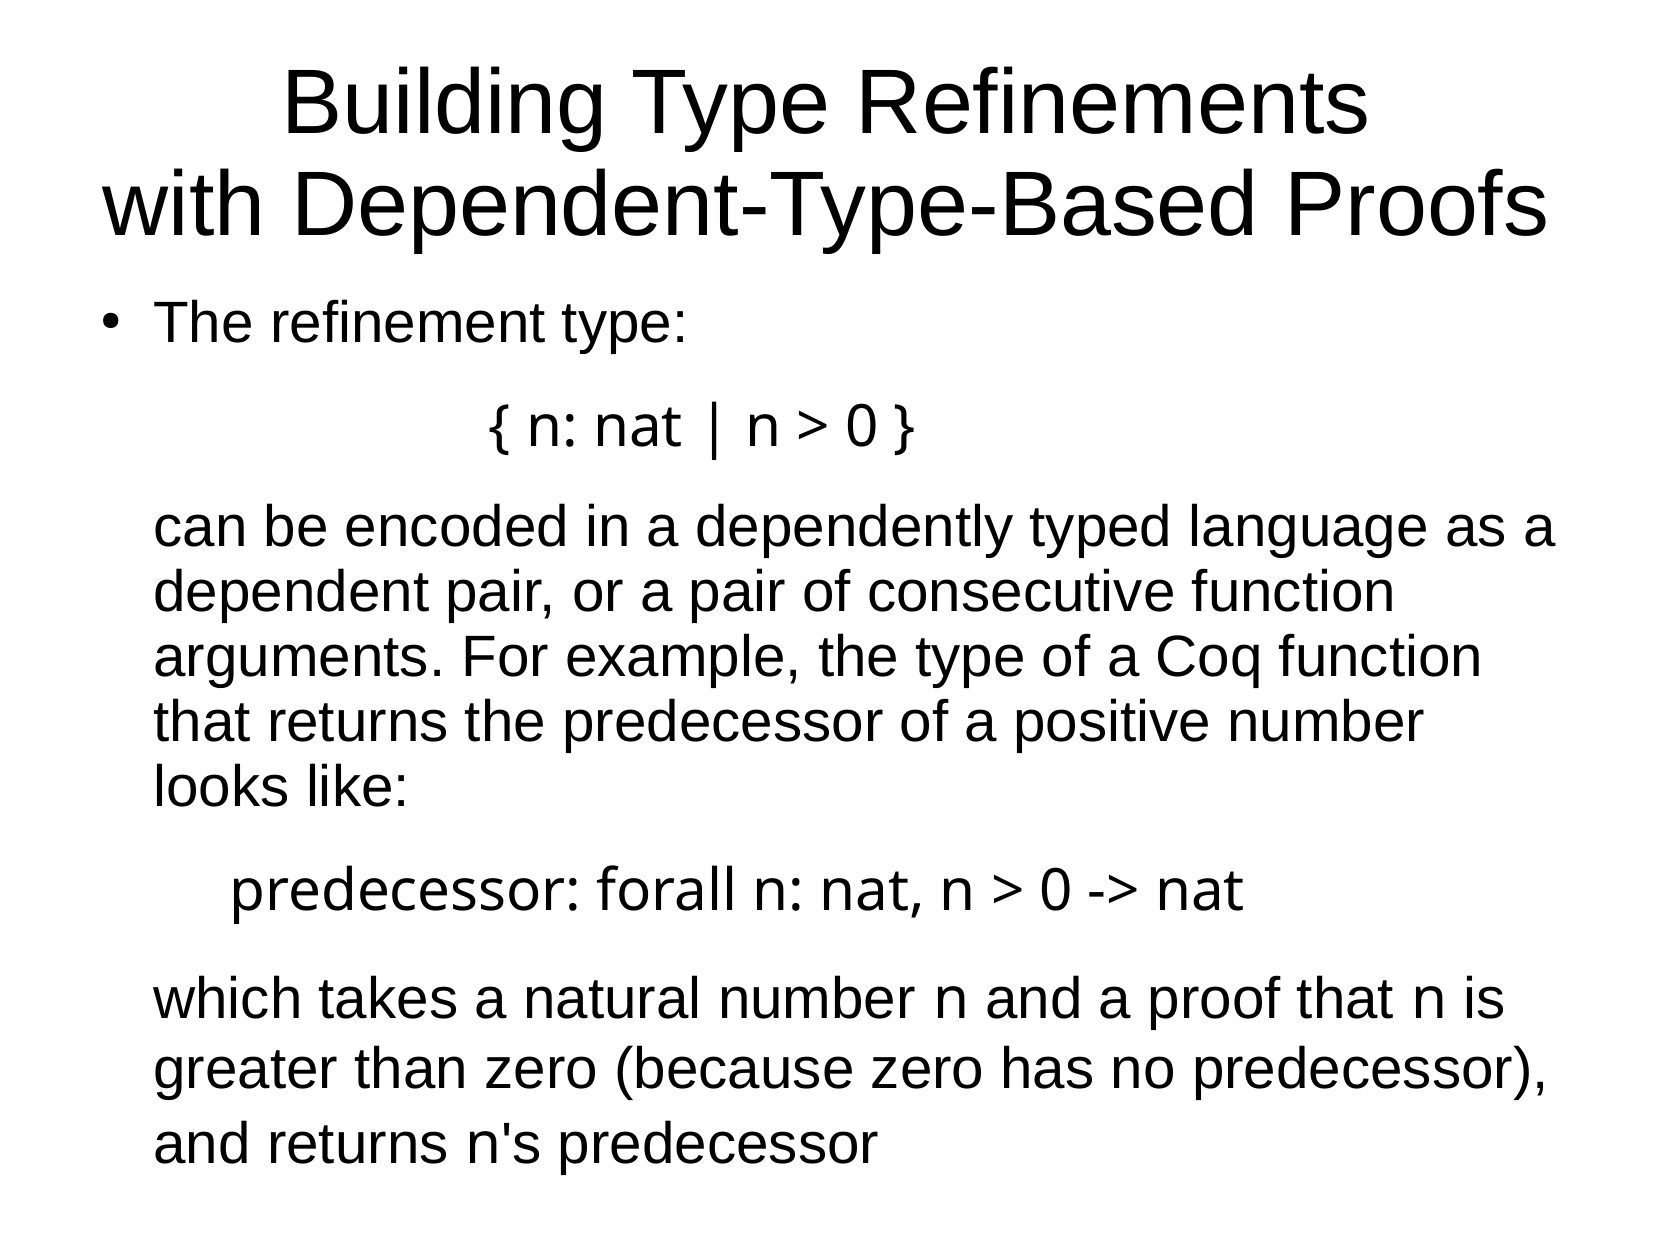

# Building Type Refinements with Dependent-Type-Based Proofs
The refinement type:
 { n: nat | n > 0 }
can be encoded in a dependently typed language as a dependent pair, or a pair of consecutive function arguments. For example, the type of a Coq function that returns the predecessor of a positive number looks like:
 predecessor: forall n: nat, n > 0 -> nat
which takes a natural number n and a proof that n is greater than zero (because zero has no predecessor), and returns n's predecessor